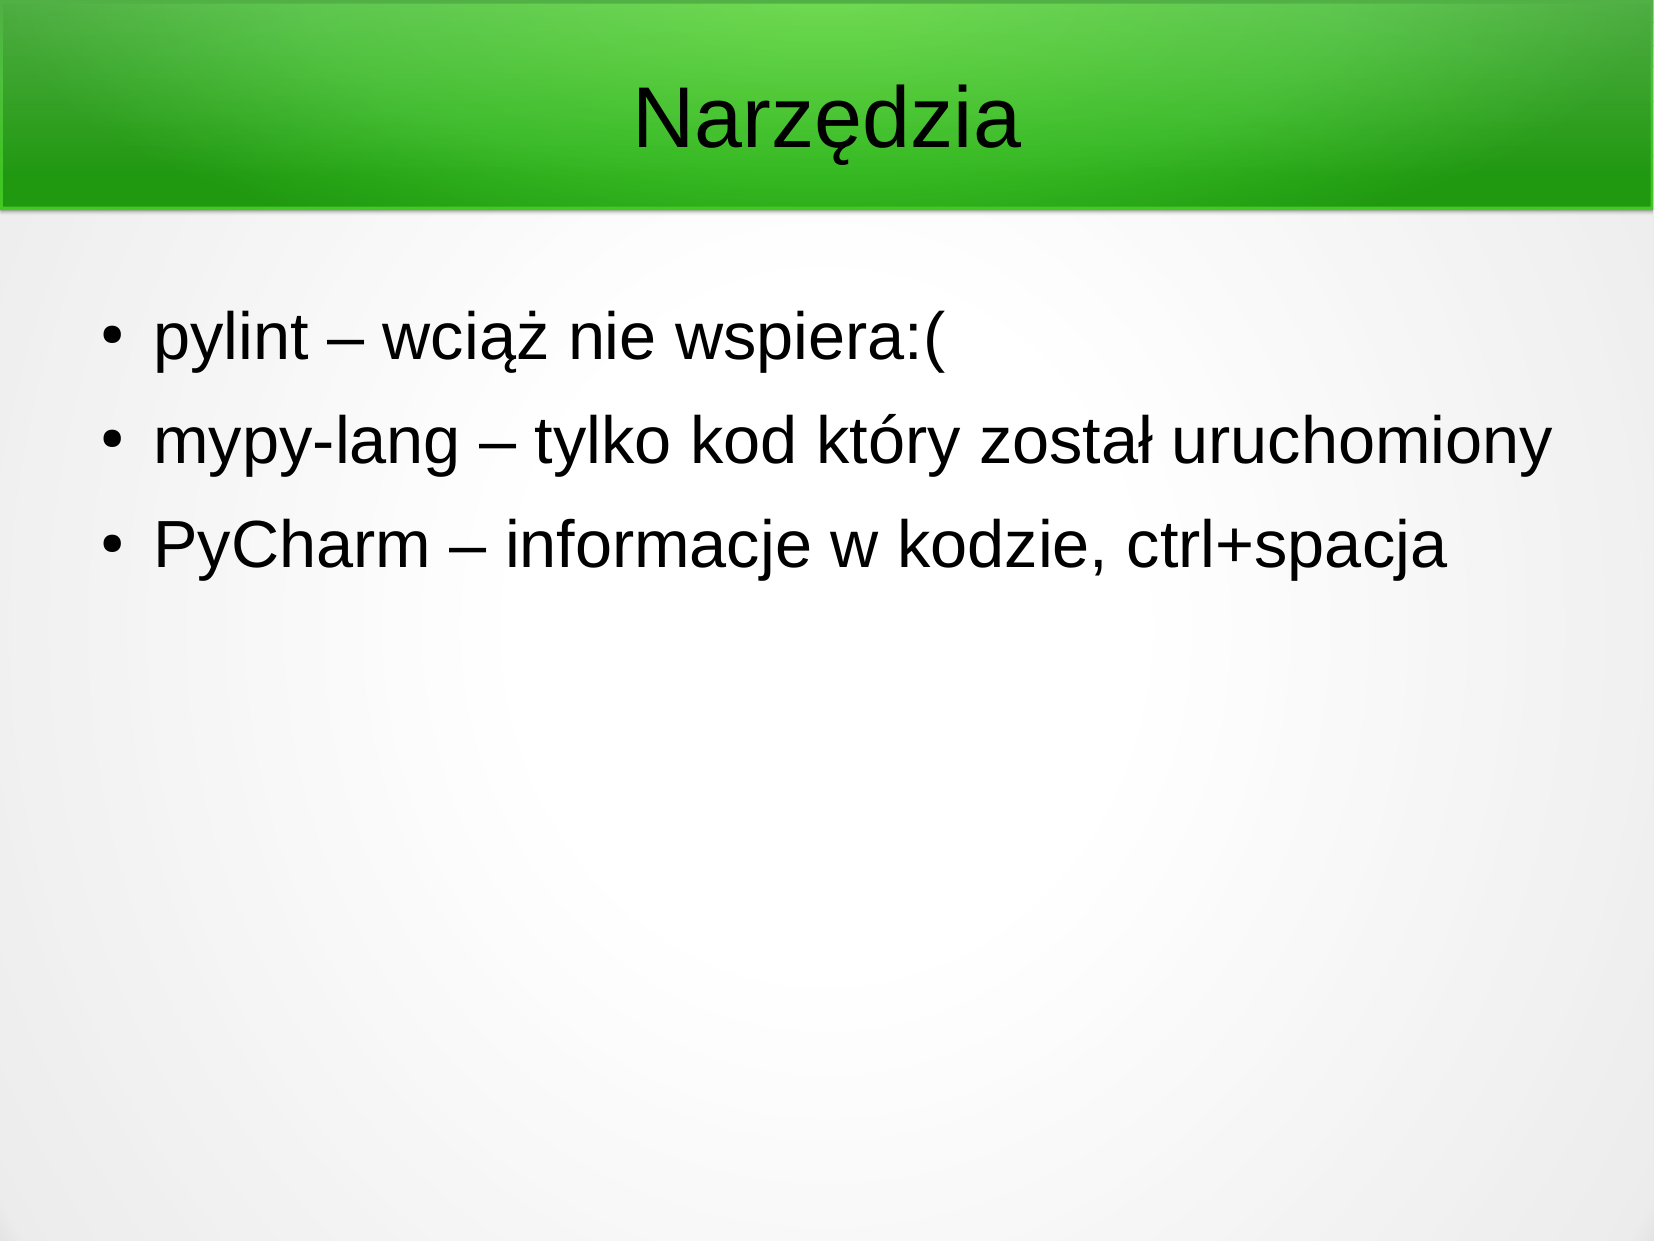

# Narzędzia
pylint – wciąż nie wspiera:(
mypy-lang – tylko kod który został uruchomiony
PyCharm – informacje w kodzie, ctrl+spacja